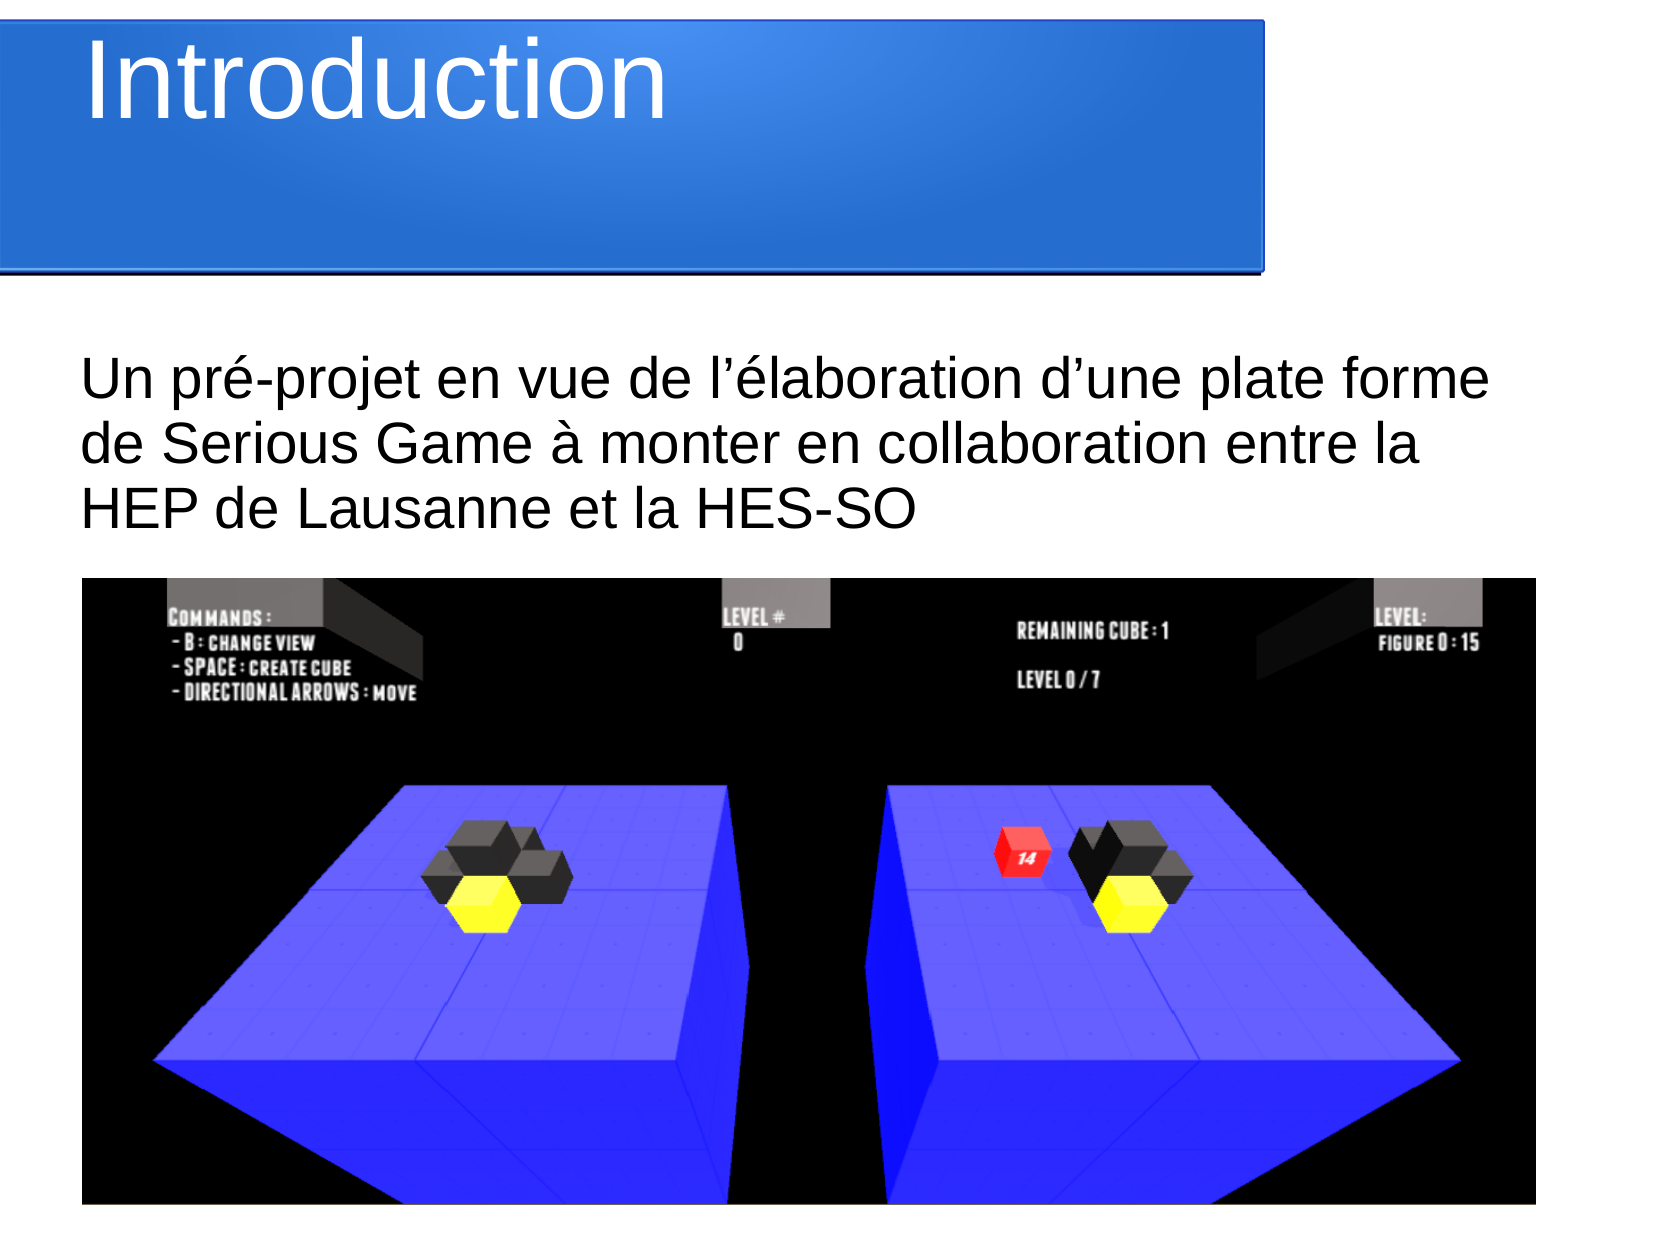

# Introduction
Un pré-projet en vue de l’élaboration d’une plate forme de Serious Game à monter en collaboration entre la HEP de Lausanne et la HES-SO